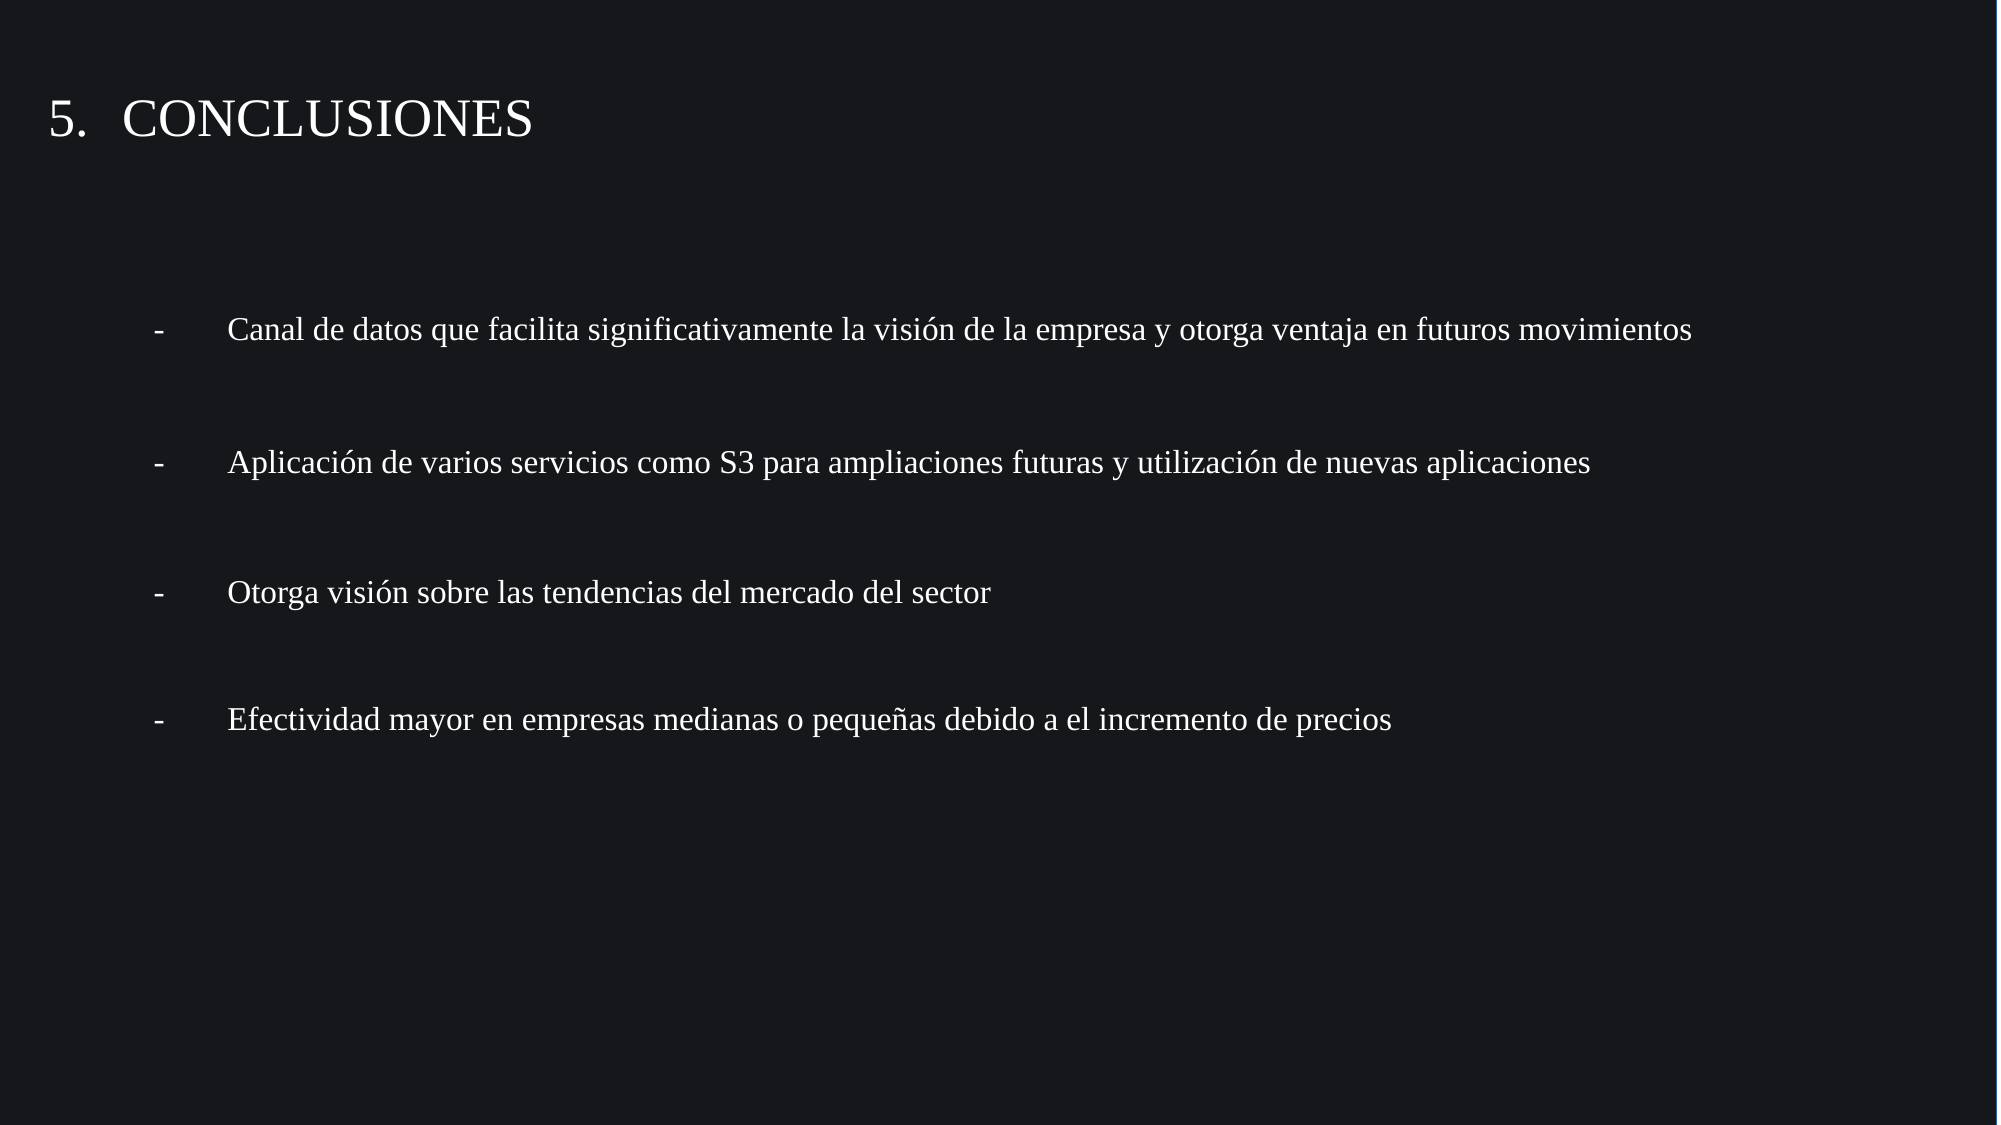

# 5.	CONCLUSIONES
-	Canal de datos que facilita significativamente la visión de la empresa y otorga ventaja en futuros movimientos
-	Aplicación de varios servicios como S3 para ampliaciones futuras y utilización de nuevas aplicaciones
-	Otorga visión sobre las tendencias del mercado del sector
-	Efectividad mayor en empresas medianas o pequeñas debido a el incremento de precios